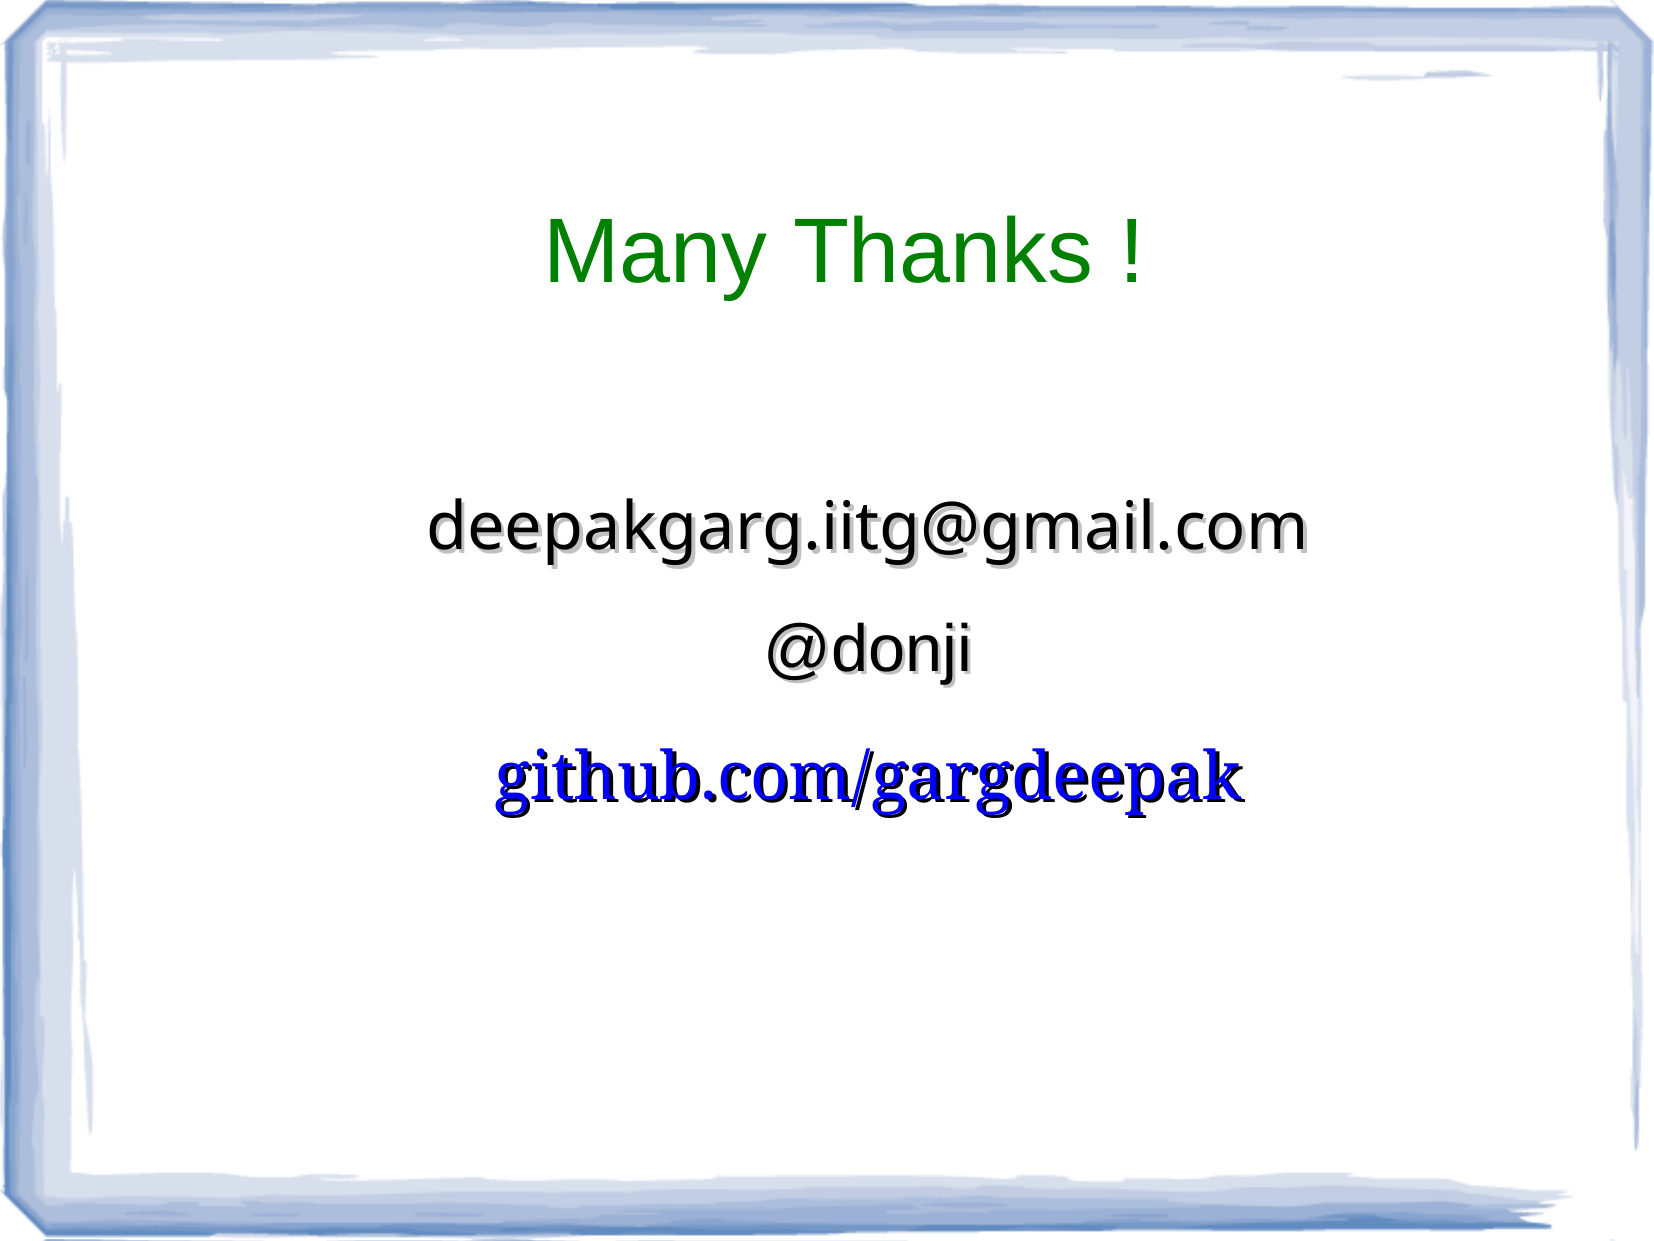

# Many Thanks !
deepakgarg.iitg@gmail.com
@donji
github.com/gargdeepak